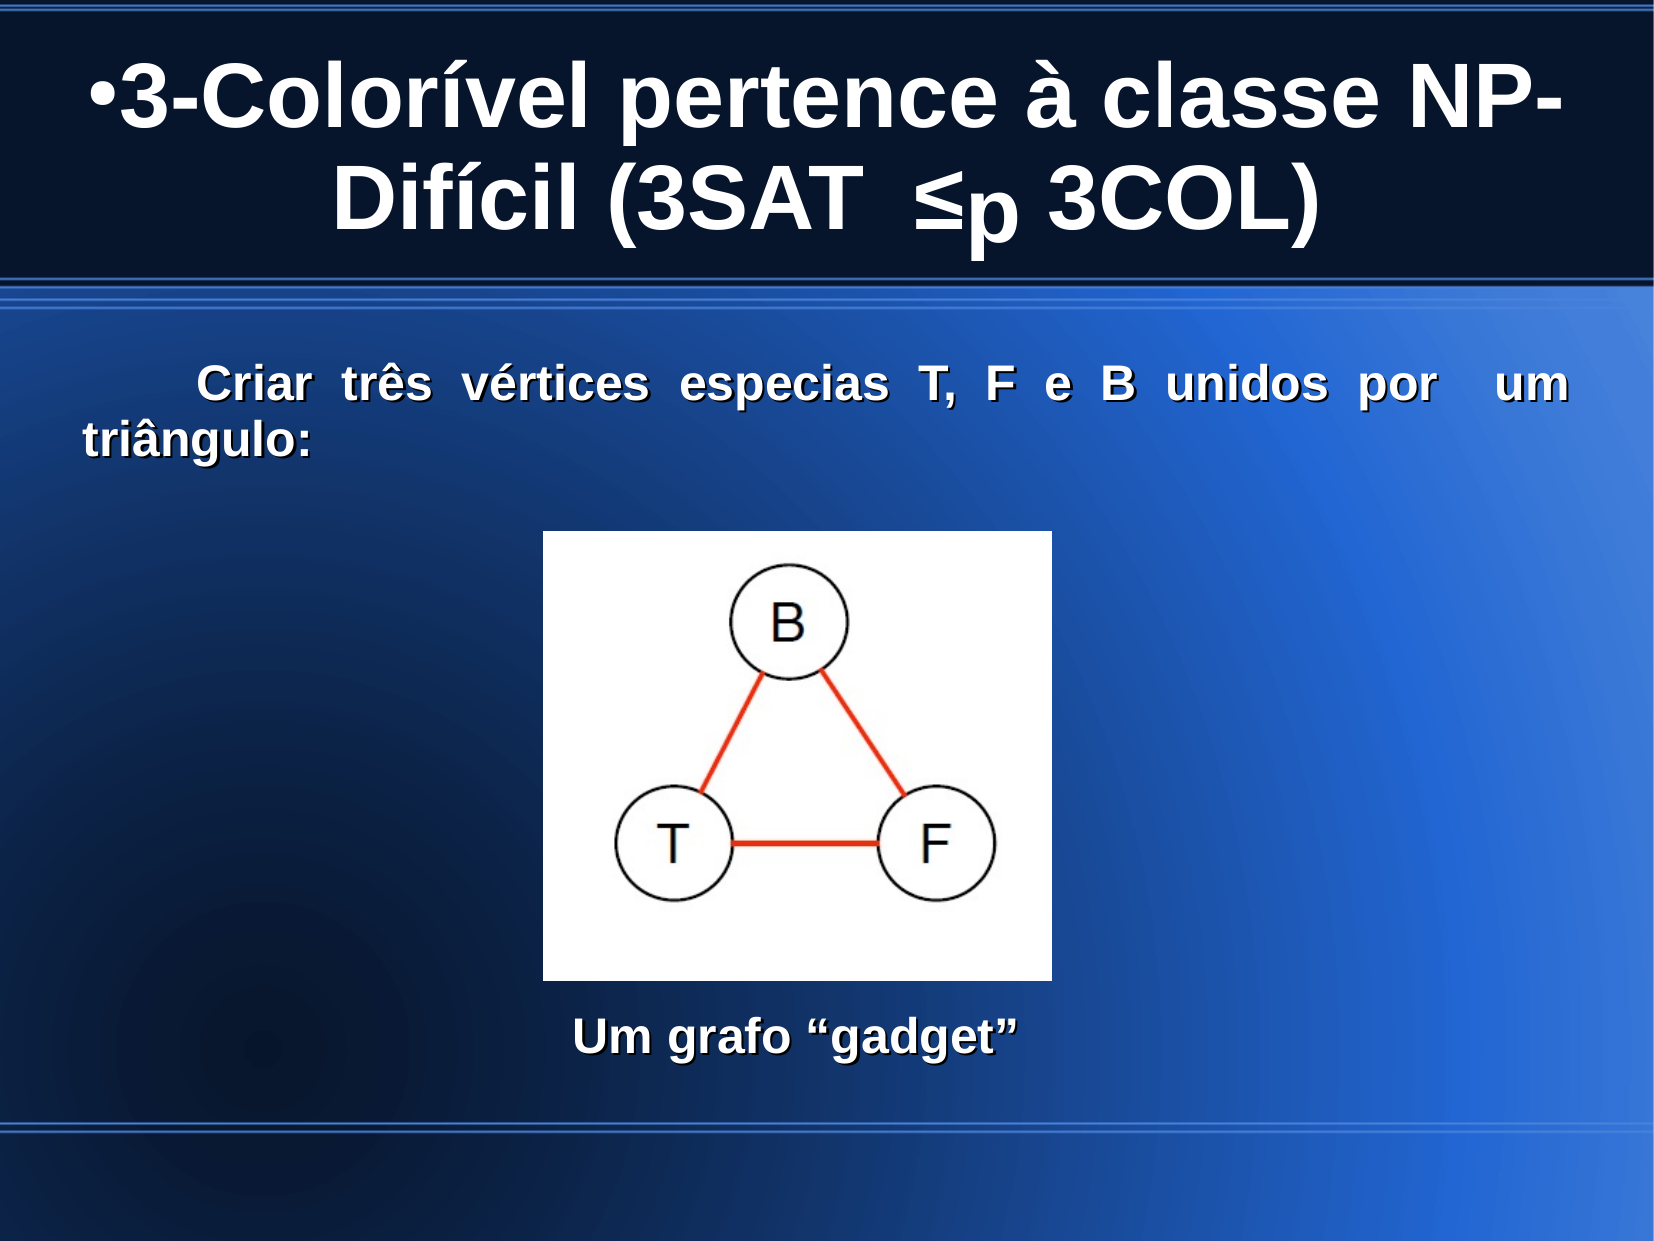

# 3-Colorível pertence à classe NP-Difícil (3SAT ≤p 3COL)
 Criar três vértices especias T, F e B unidos por um triângulo:
 Um grafo “gadget”